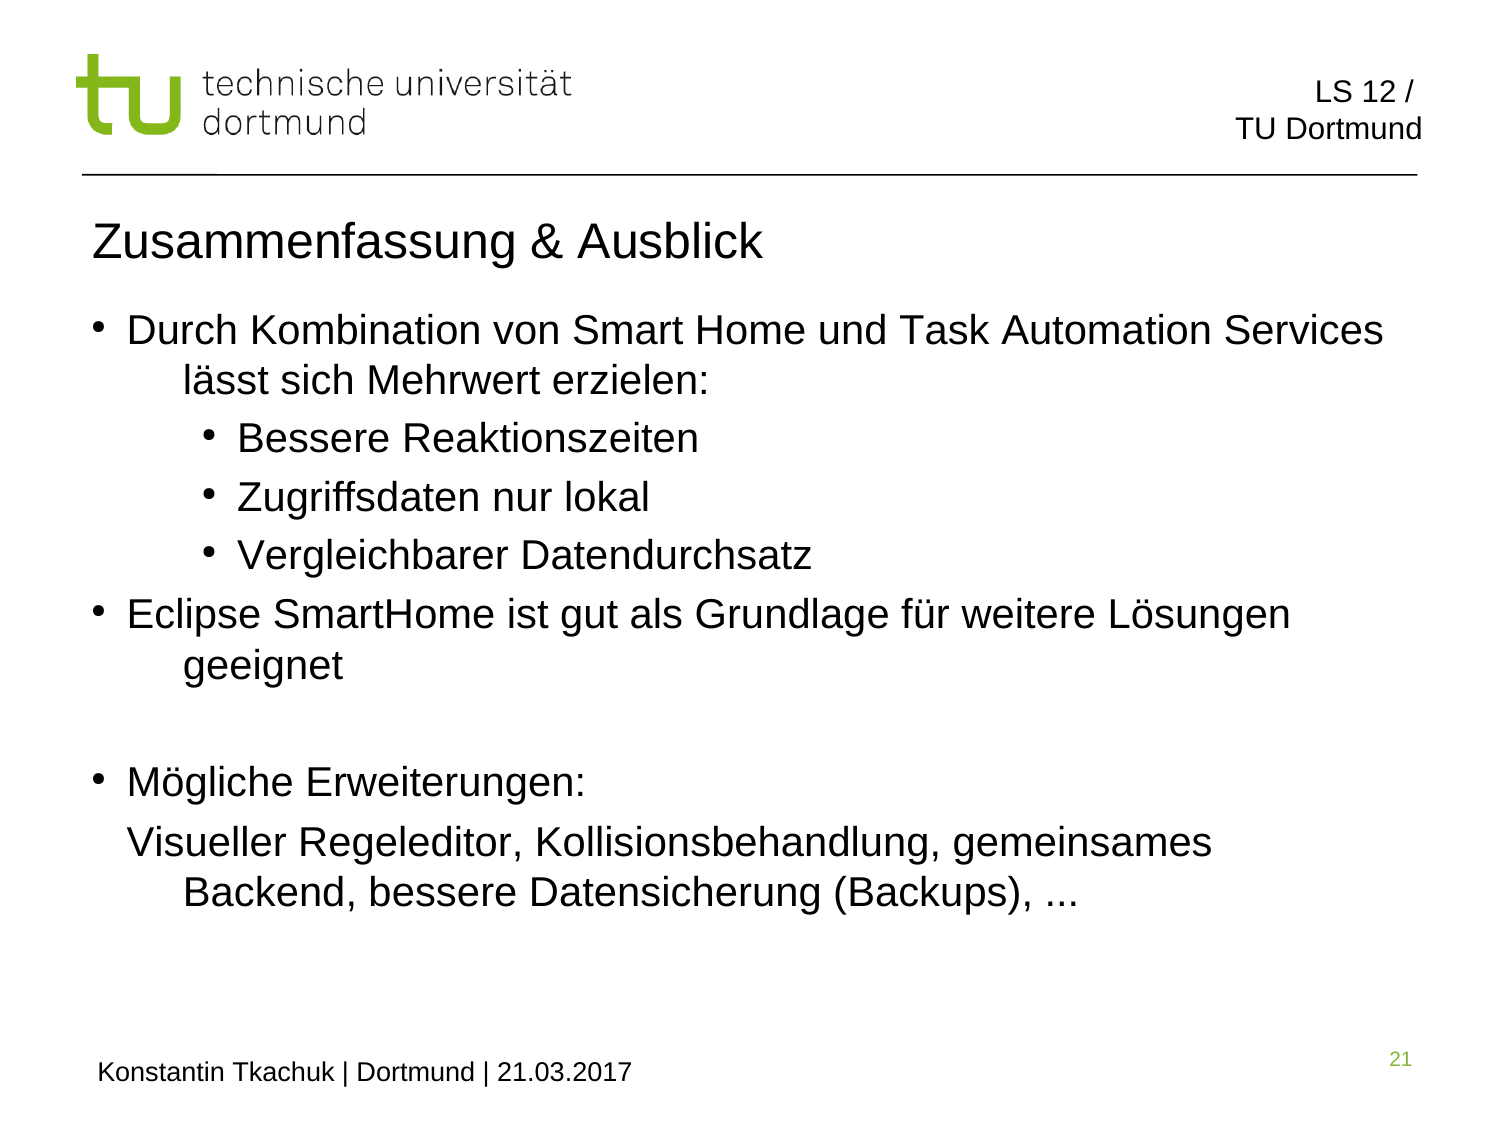

# Zusammenfassung & Ausblick
Durch Kombination von Smart Home und Task Automation Services lässt sich Mehrwert erzielen:
Bessere Reaktionszeiten
Zugriffsdaten nur lokal
Vergleichbarer Datendurchsatz
Eclipse SmartHome ist gut als Grundlage für weitere Lösungen geeignet
Mögliche Erweiterungen:
Visueller Regeleditor, Kollisionsbehandlung, gemeinsames Backend, bessere Datensicherung (Backups), ...
Konstantin Tkachuk | Dortmund | 21.03.2017